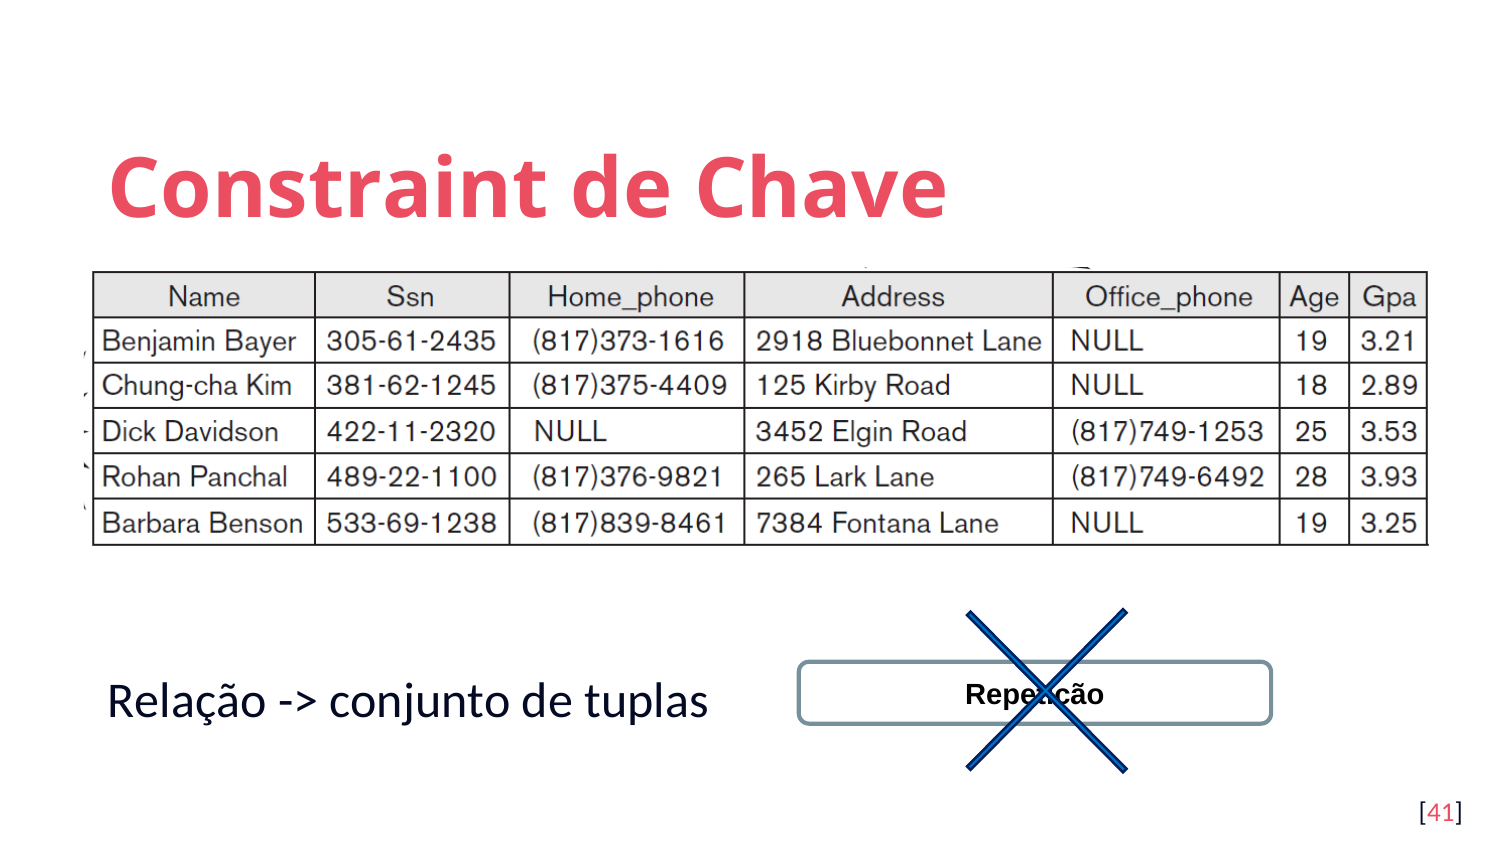

Constraint de Chave
Relação -> conjunto de tuplas
Repetição